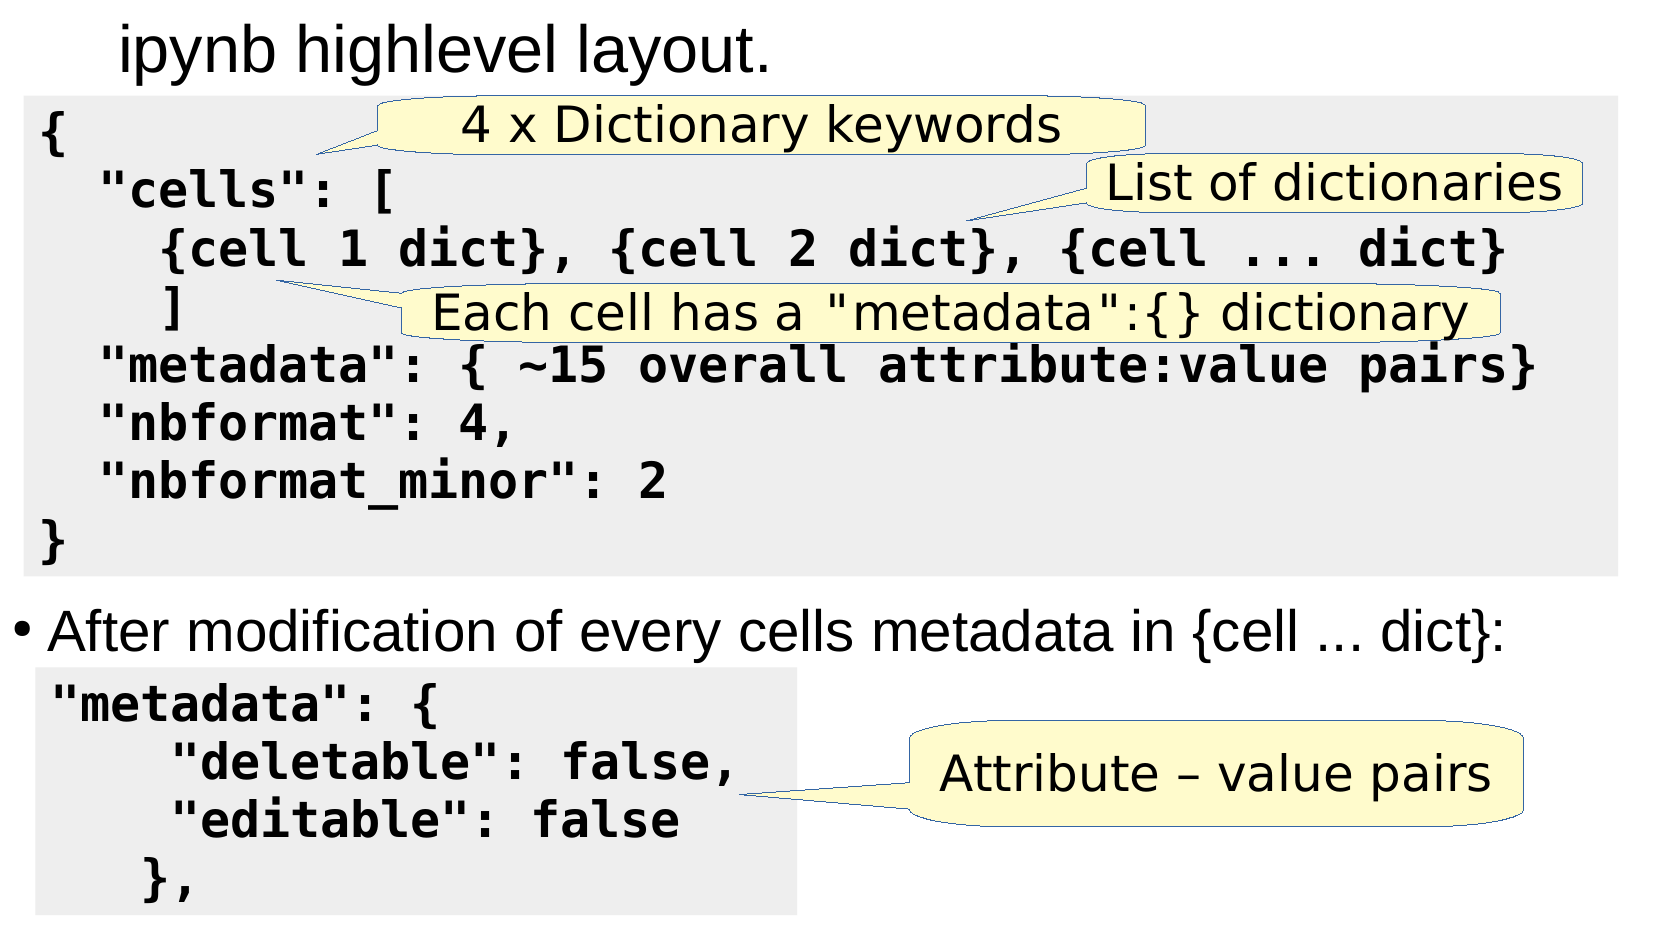

ipynb highlevel layout.
{
 "cells": [
 {cell 1 dict}, {cell 2 dict}, {cell ... dict}
 ]
 "metadata": { ~15 overall attribute:value pairs}
 "nbformat": 4,
 "nbformat_minor": 2
}
4 x Dictionary keywords
List of dictionaries
Each cell has a "metadata":{} dictionary
After modification of every cells metadata in {cell ... dict}:
"metadata": {
 "deletable": false,
 "editable": false
 },
Attribute – value pairs